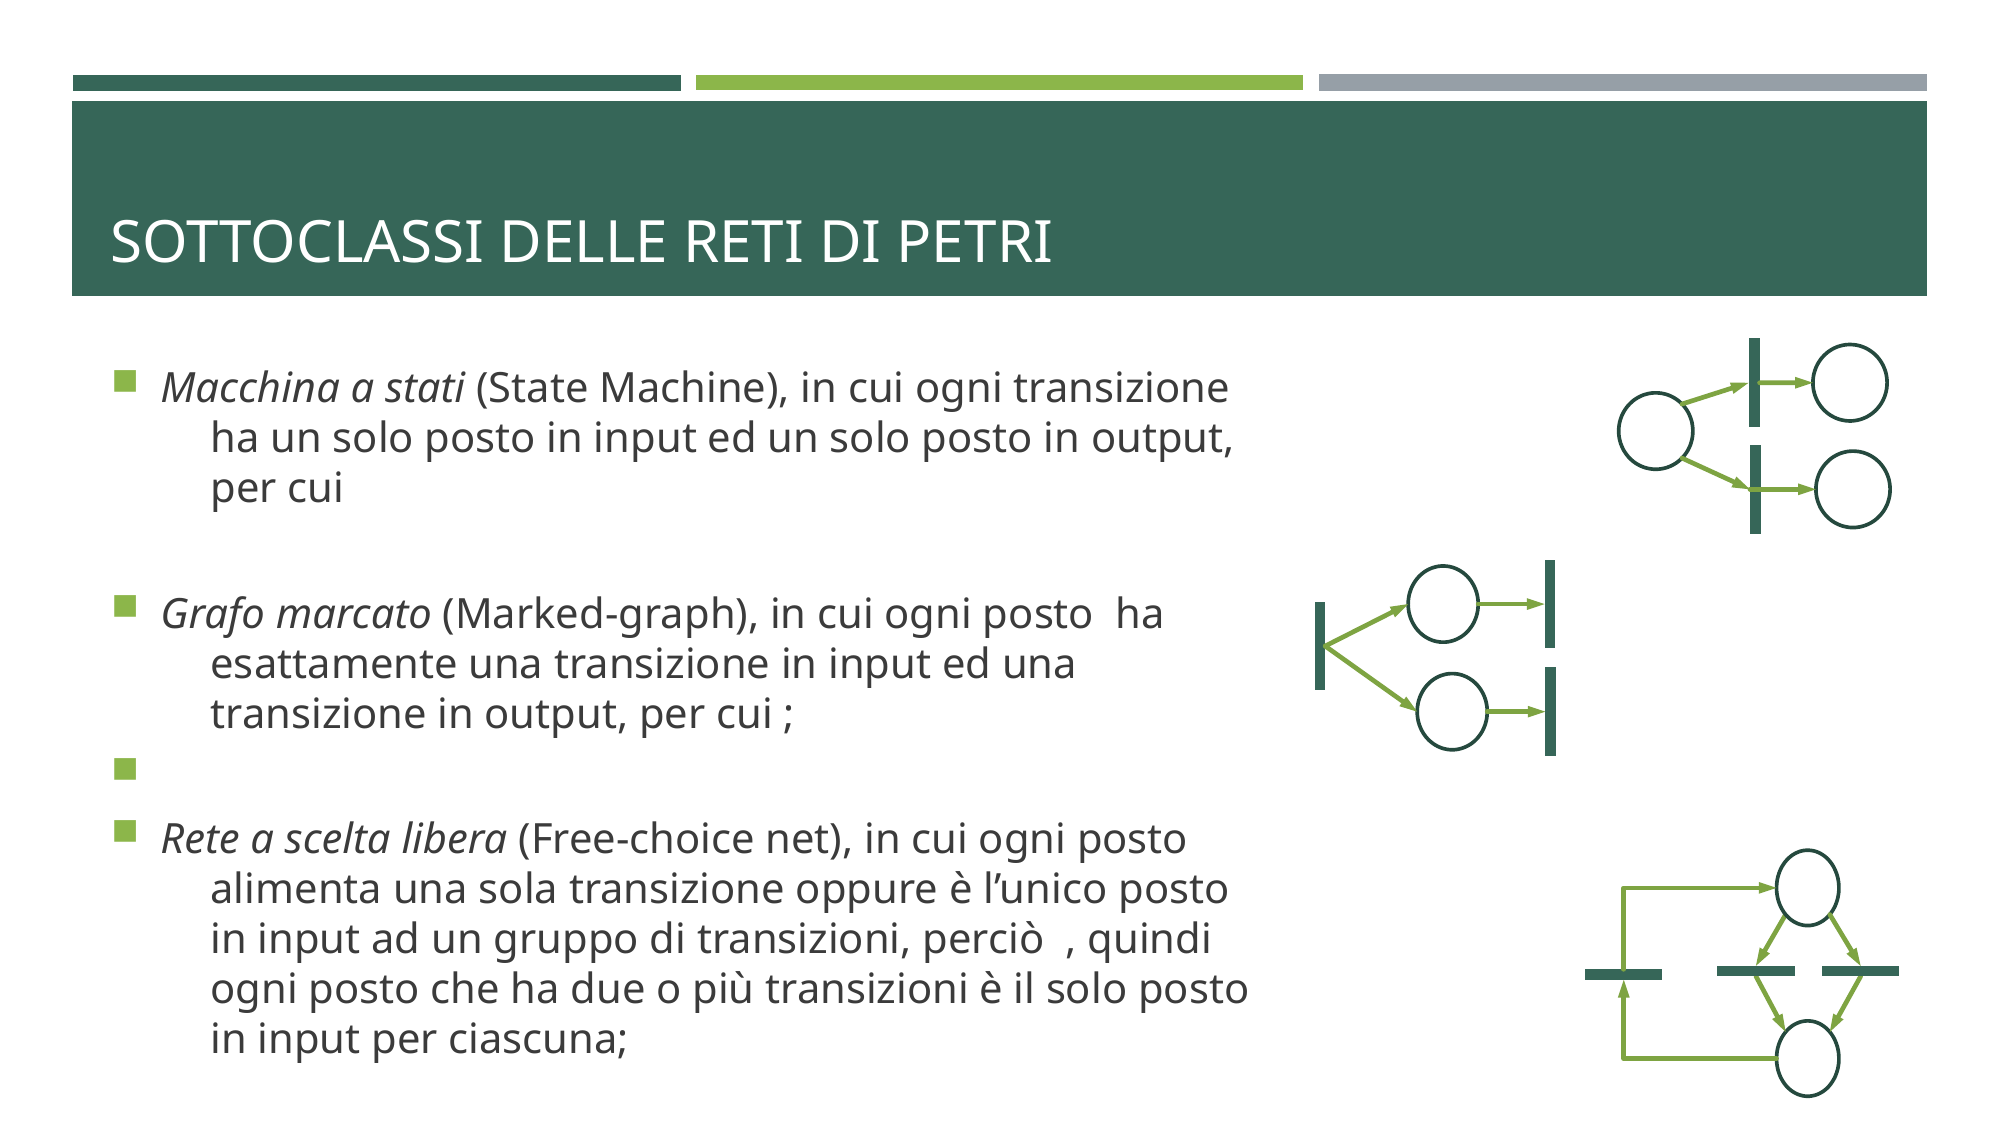

# Sottoclassi delle reti di petri
Macchina a stati (State Machine), in cui ogni transizione ha un solo posto in input ed un solo posto in output, per cui
Grafo marcato (Marked-graph), in cui ogni posto ha esattamente una transizione in input ed una transizione in output, per cui ;
Rete a scelta libera (Free-choice net), in cui ogni posto alimenta una sola transizione oppure è l’unico posto in input ad un gruppo di transizioni, perciò , quindi ogni posto che ha due o più transizioni è il solo posto in input per ciascuna;